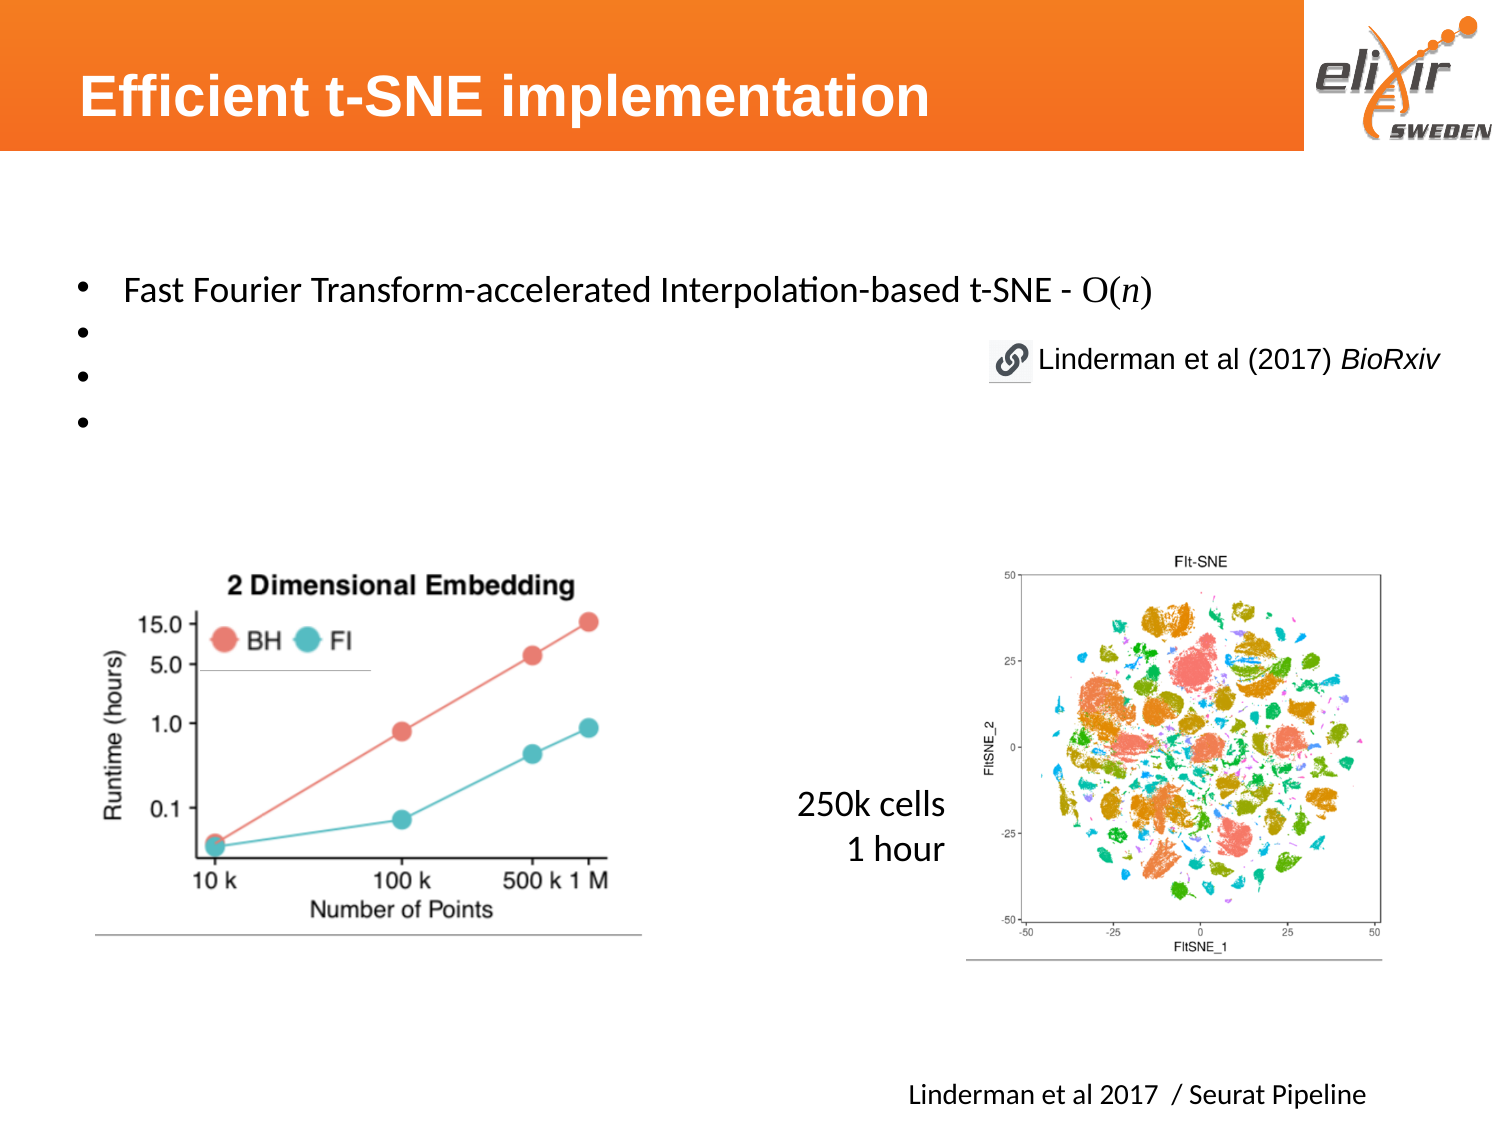

Efficient t-SNE implementation
Fast Fourier Transform-accelerated Interpolation-based t-SNE - O(n)
Linderman et al (2017) BioRxiv
250k cells
1 hour
Linderman et al 2017 / Seurat Pipeline